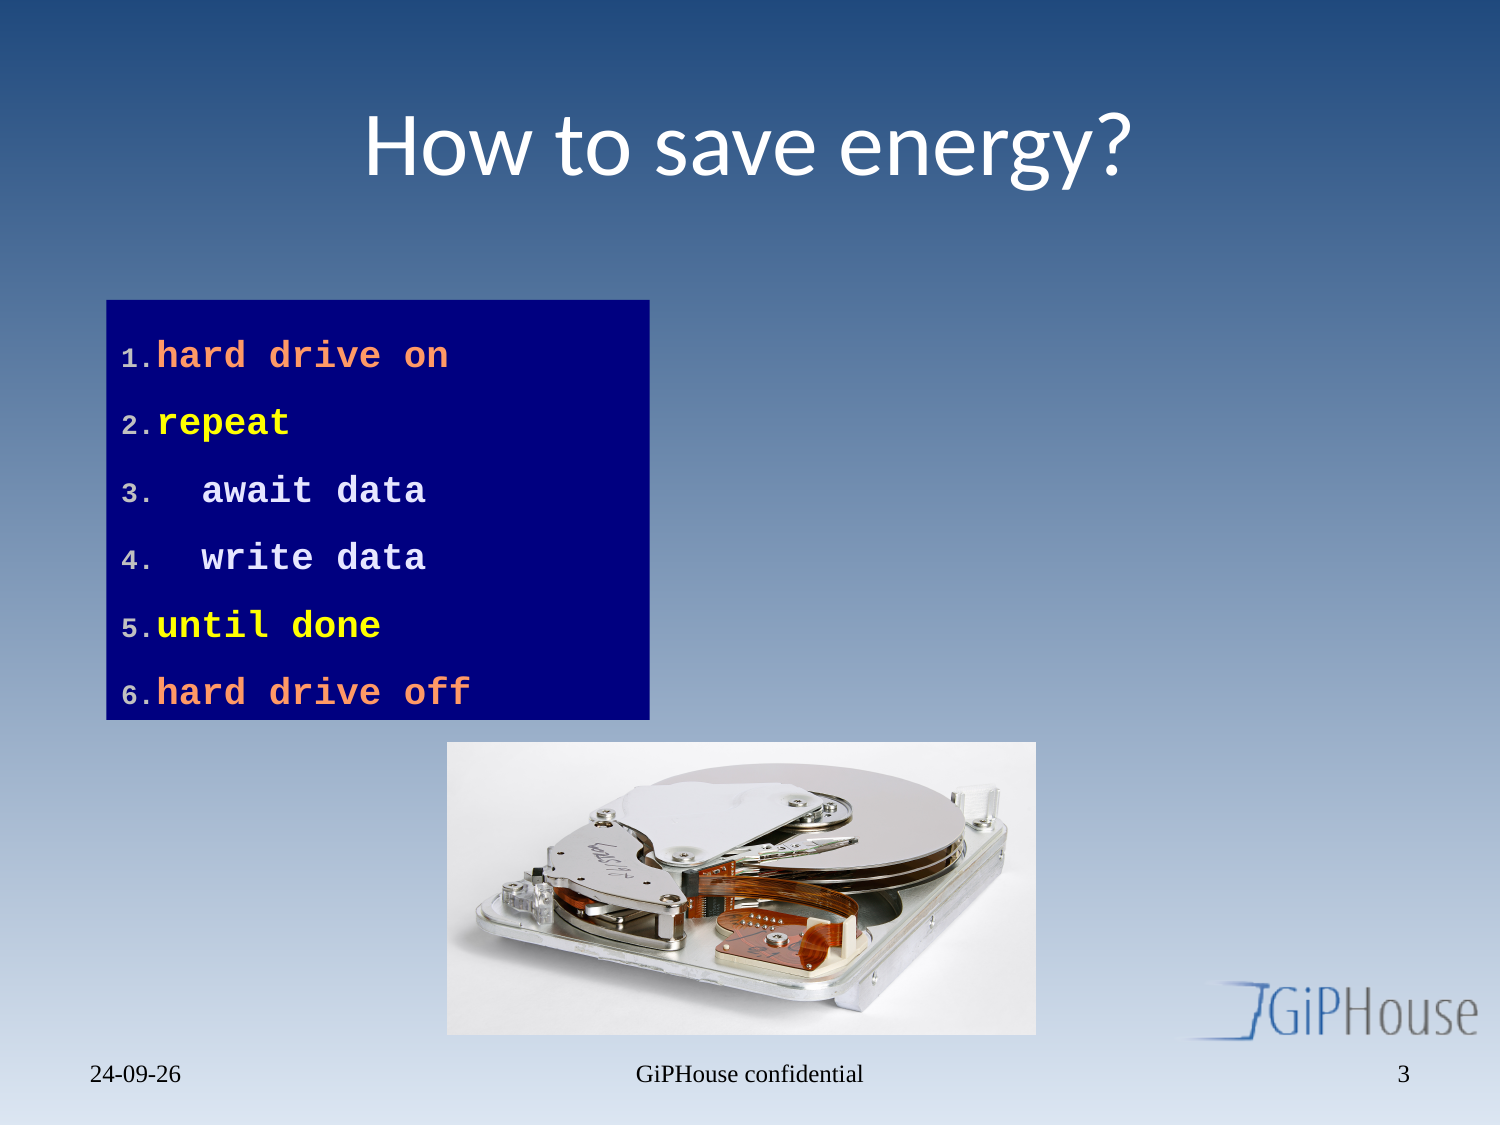

# How to save energy?
hard drive on
repeat
 await data
 write data
until done
hard drive off
GiPHouse confidential